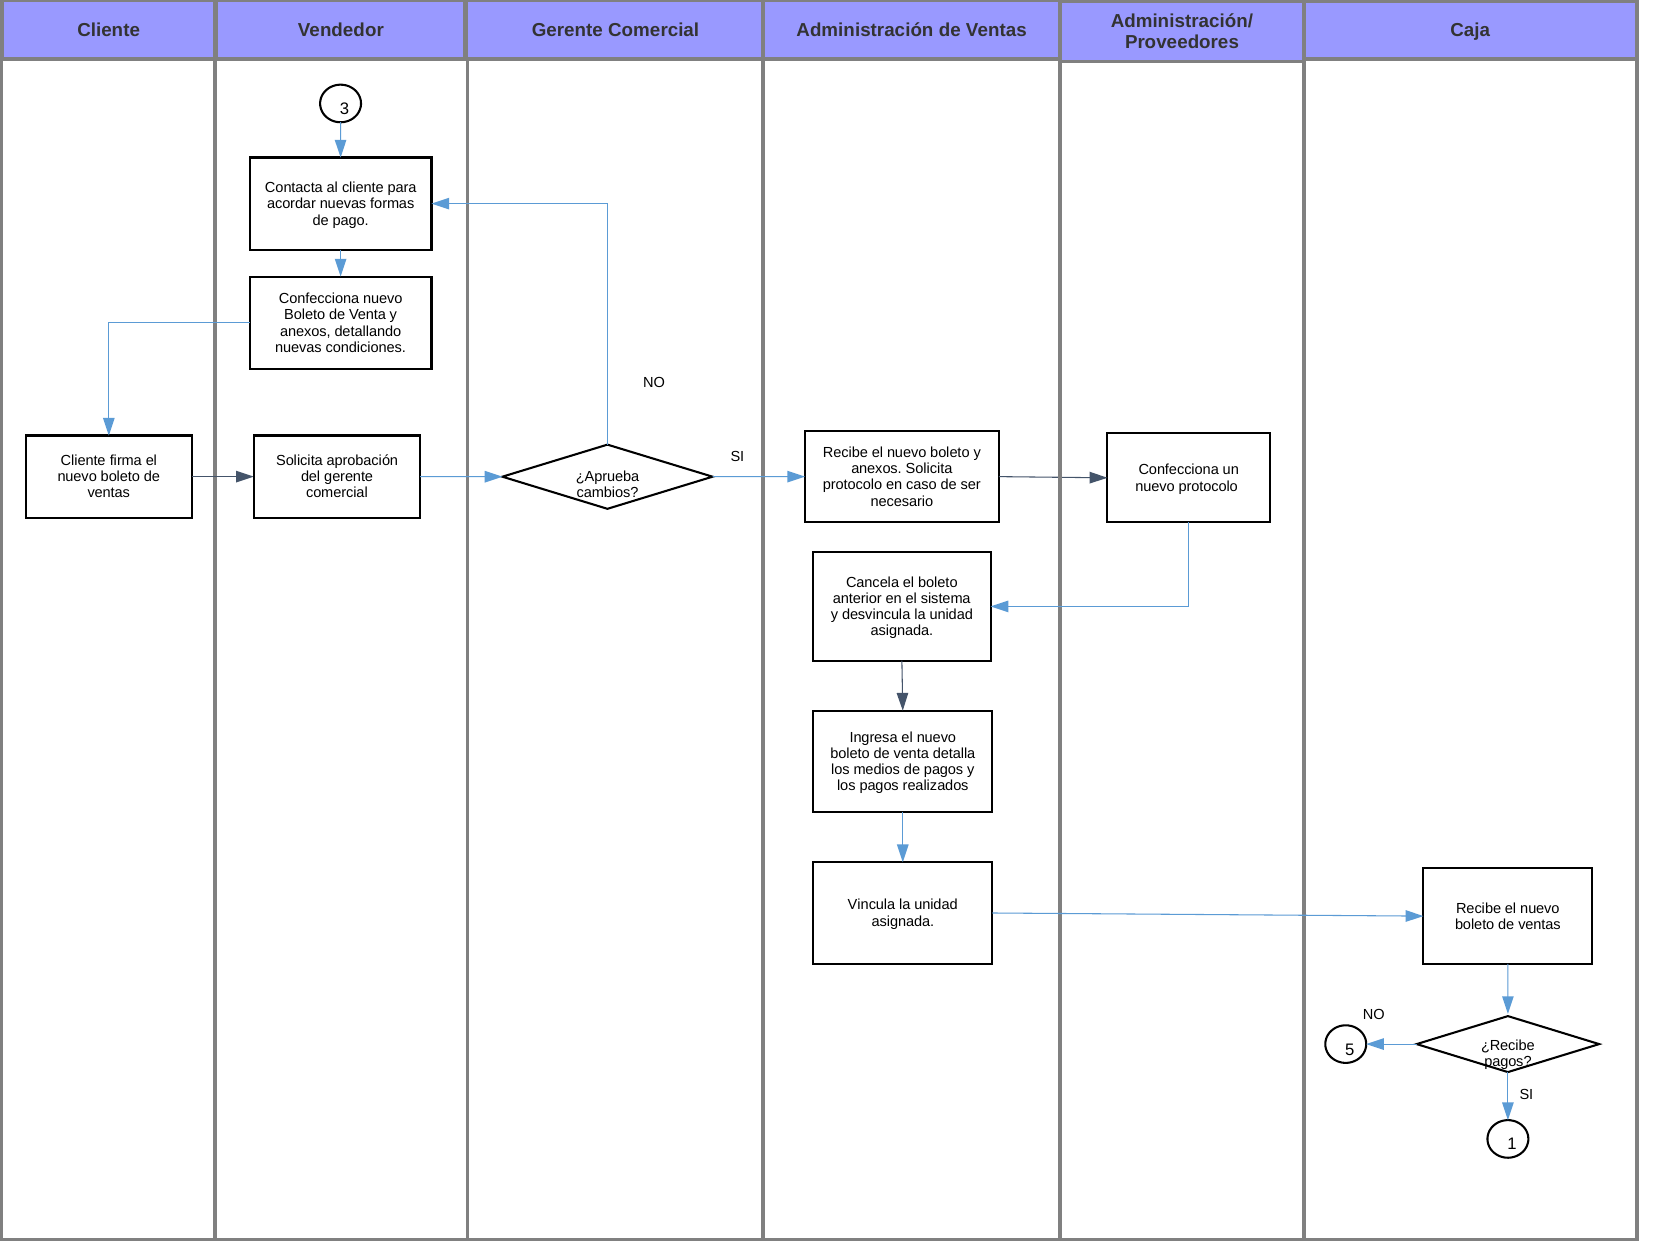

Cliente
Vendedor
Gerente Comercial
Administración de Ventas
Administración/ Proveedores
Caja
3
Contacta al cliente para acordar nuevas formas de pago.
Confecciona nuevo Boleto de Venta y anexos, detallando nuevas condiciones.
NO
Recibe el nuevo boleto y anexos. Solicita protocolo en caso de ser necesario
Confecciona un nuevo protocolo
Cliente firma el nuevo boleto de ventas
Solicita aprobación del gerente comercial
SI
¿Aprueba cambios?
Cancela el boleto anterior en el sistema y desvincula la unidad asignada.
Ingresa el nuevo boleto de venta detalla los medios de pagos y los pagos realizados
Vincula la unidad asignada.
Recibe el nuevo boleto de ventas
NO
¿Recibe pagos?
5
SI
1